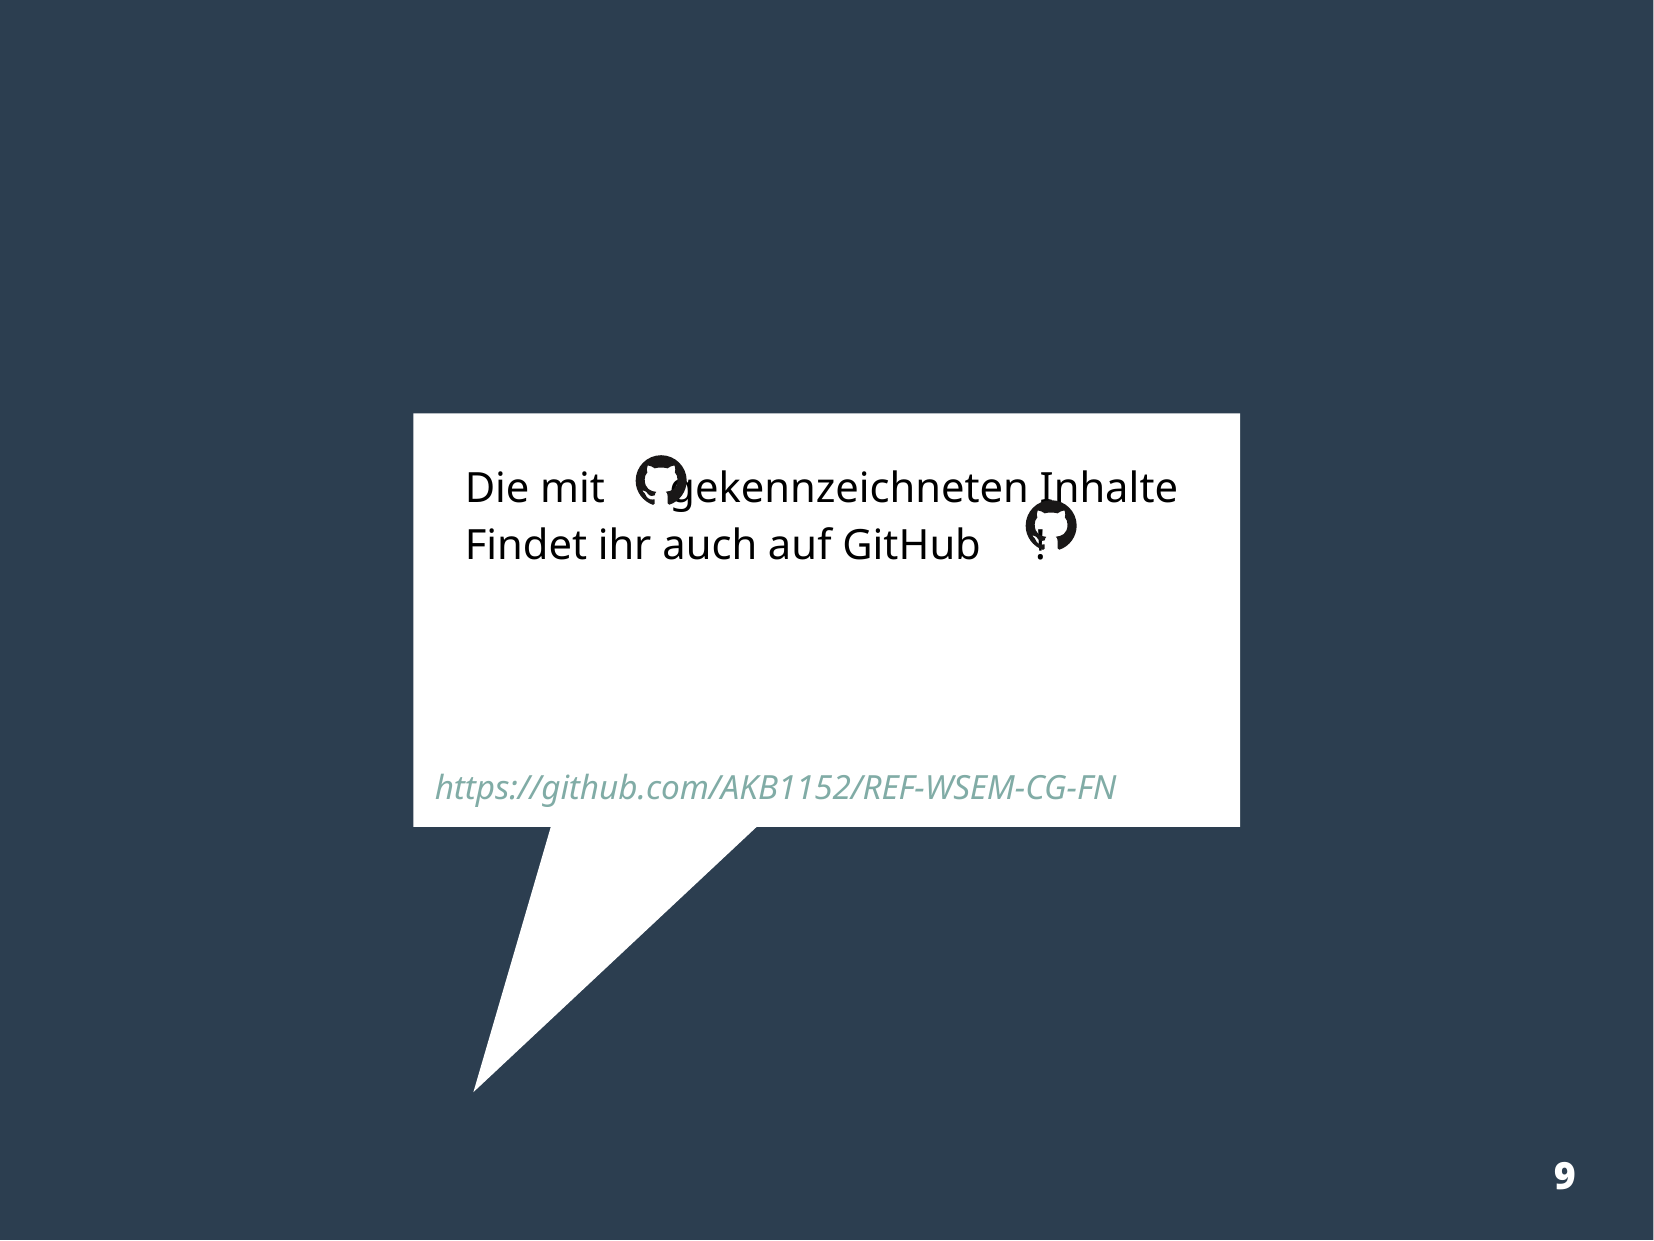

Die mit gekennzeichneten Inhalte
Findet ihr auch auf GitHub !
https://github.com/AKB1152/REF-WSEM-CG-FN
9